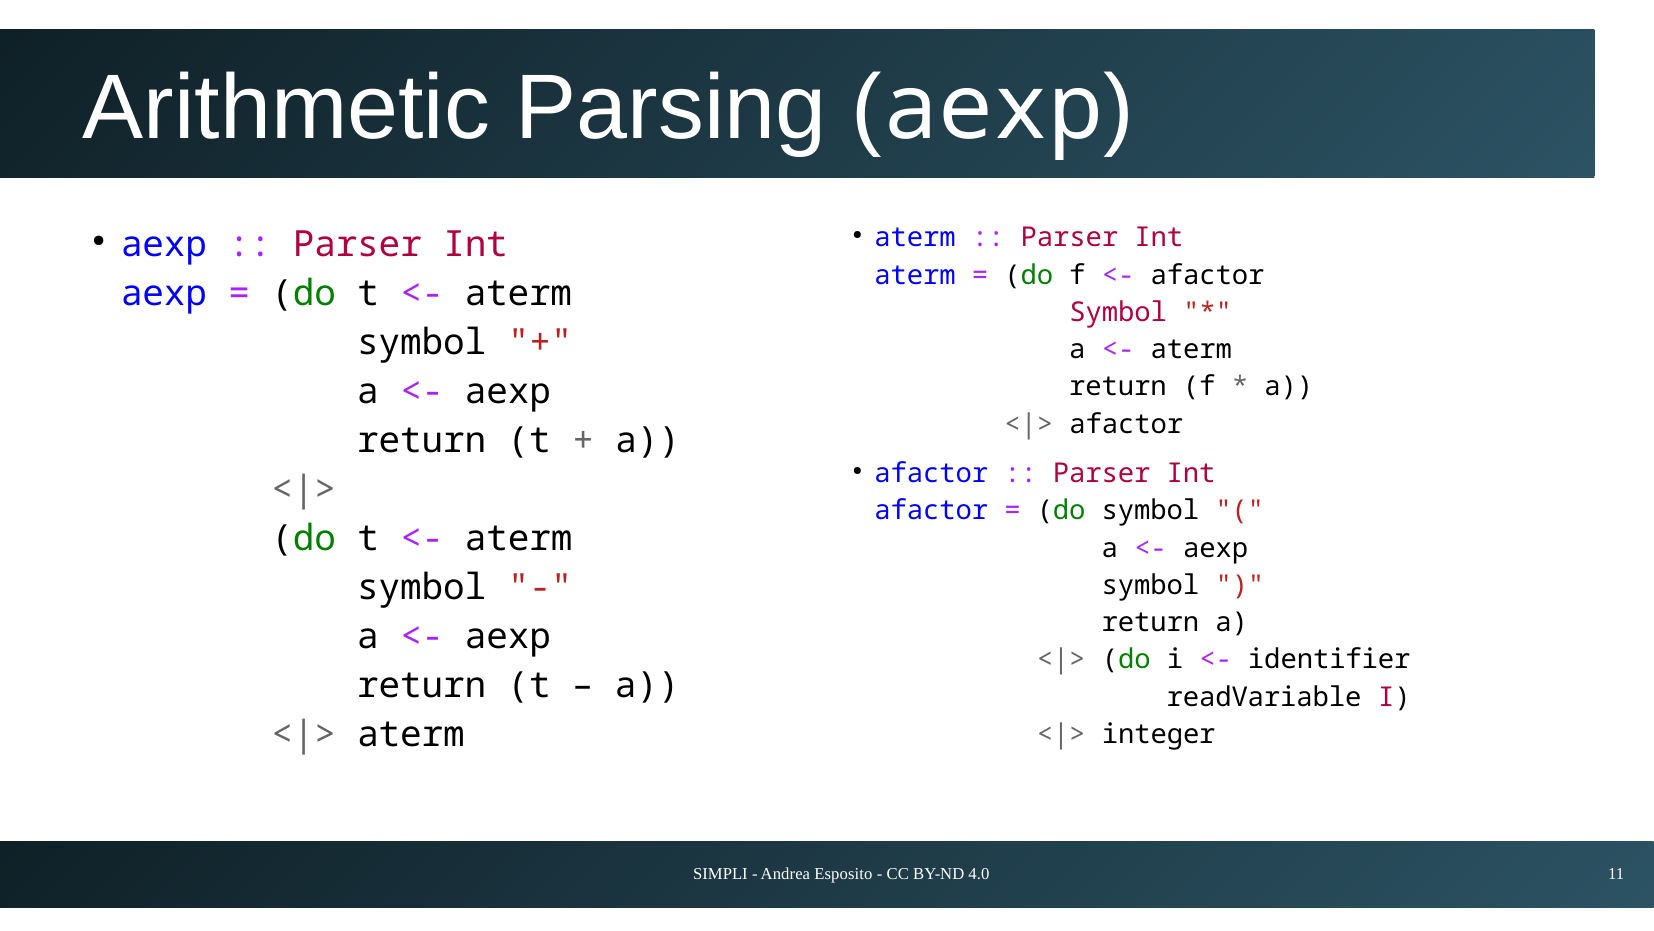

# Arithmetic Parsing (aexp)
aexp :: Parser Int
aexp = (do t <- aterm
 symbol "+"
 a <- aexp
 return (t + a))
 <|>
 (do t <- aterm
 symbol "-"
 a <- aexp
 return (t – a))
 <|> aterm
aterm :: Parser Int
aterm = (do f <- afactor
 Symbol "*"
 a <- aterm
 return (f * a))
 <|> afactor
afactor :: Parser Int
afactor = (do symbol "("
 a <- aexp
 symbol ")"
 return a)
 <|> (do i <- identifier
 readVariable I)
 <|> integer
SIMPLI - Andrea Esposito - CC BY-ND 4.0
11